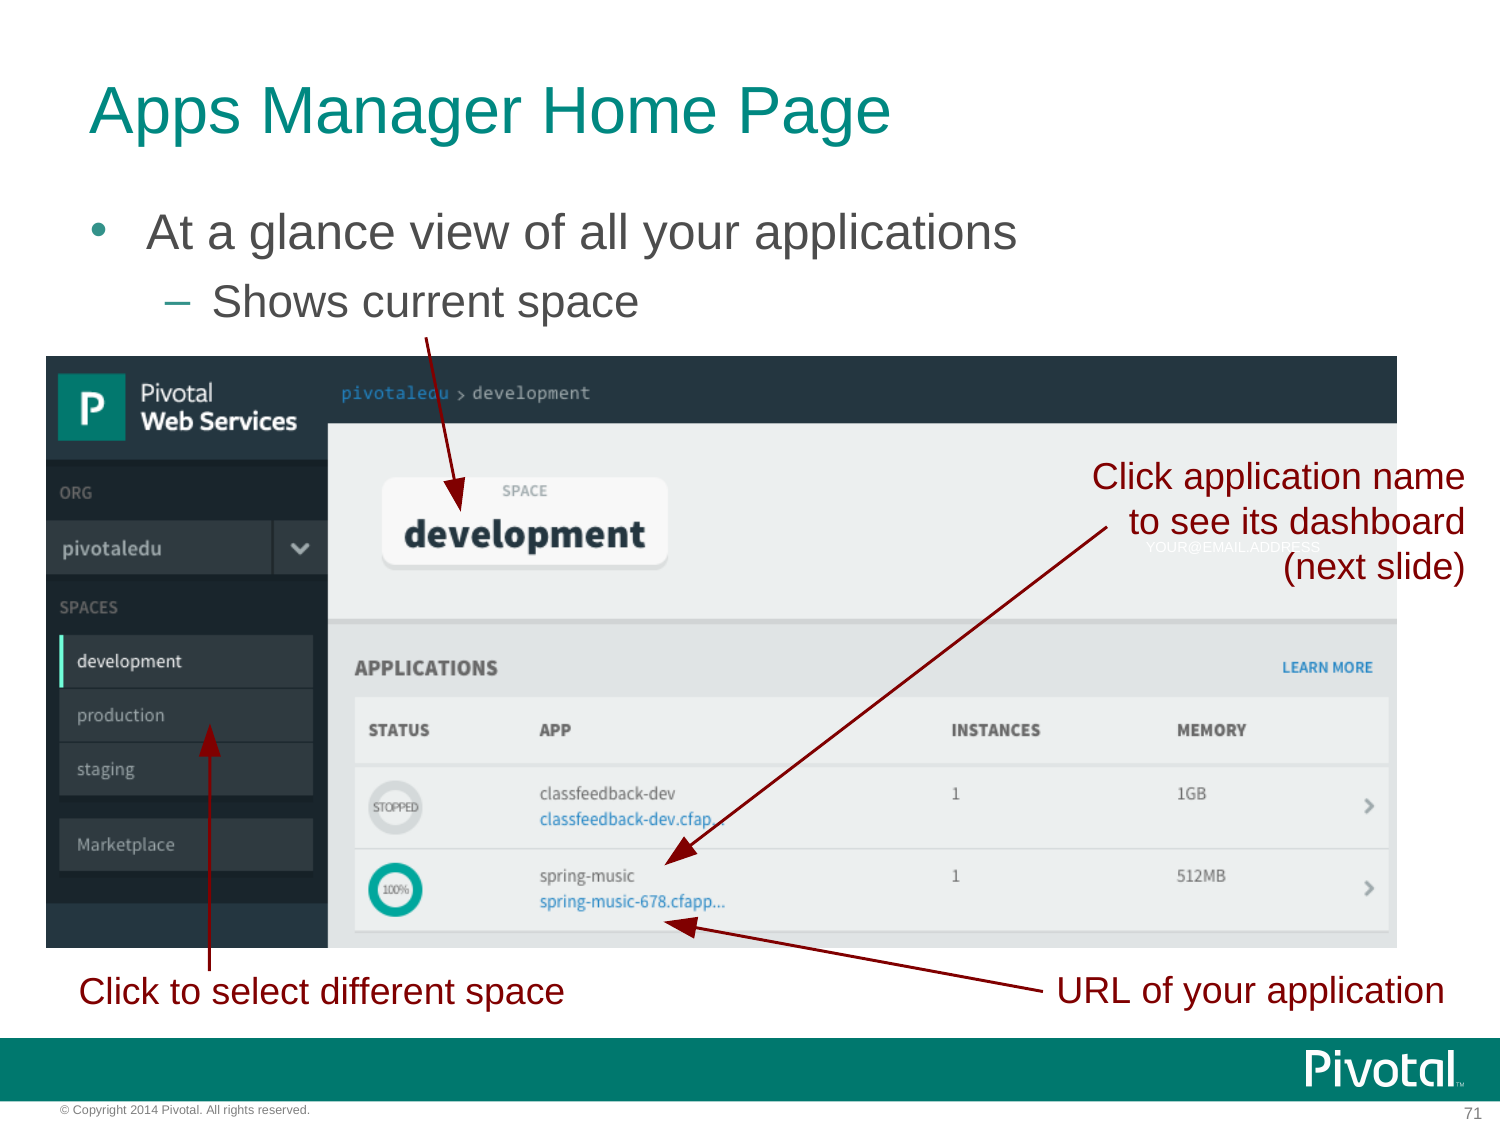

# Apps Manager Home Page
At a glance view of all your applications
Shows current space
Click application name to see its dashboard
(next slide)
YOUR@EMAIL.ADDRESS
URL of your application
Click to select different space